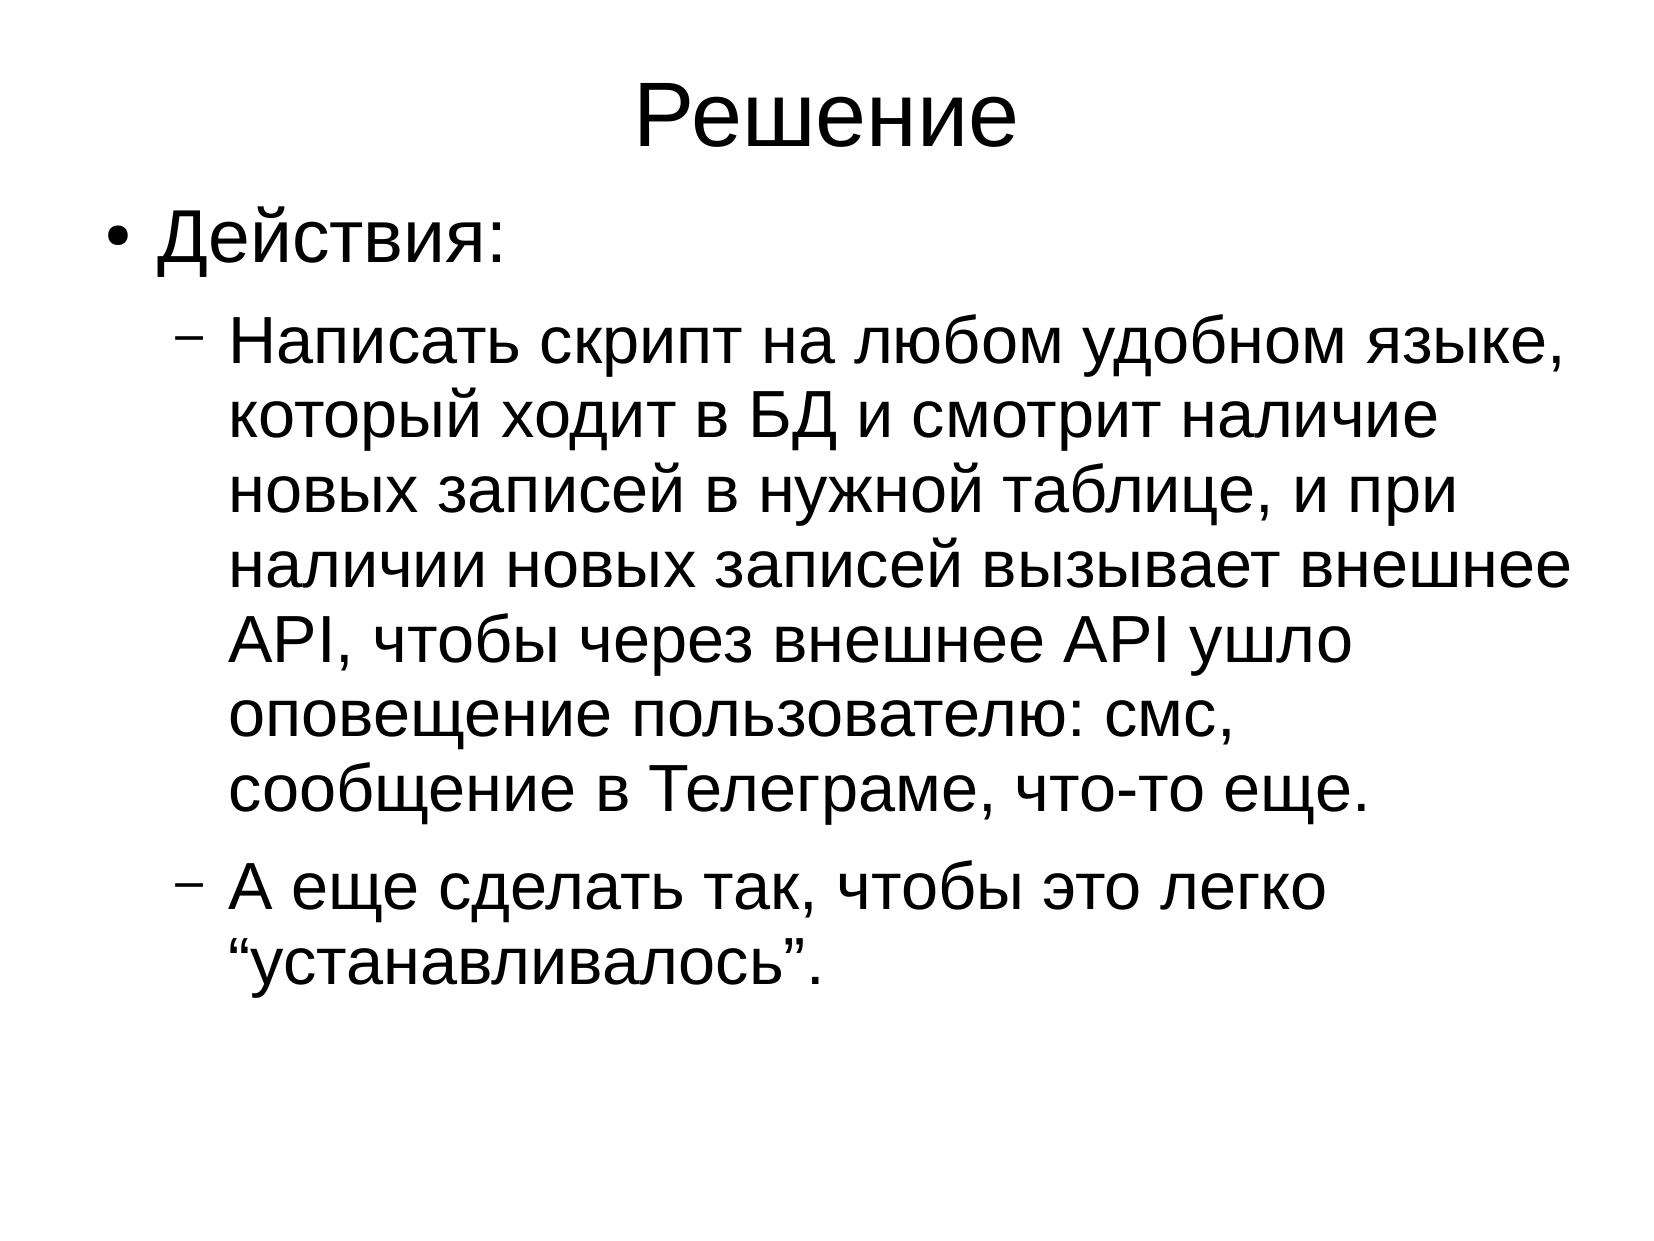

# Решение
Действия:
Написать скрипт на любом удобном языке, который ходит в БД и смотрит наличие новых записей в нужной таблице, и при наличии новых записей вызывает внешнее API, чтобы через внешнее API ушло оповещение пользователю: смс, сообщение в Телеграме, что-то еще.
А еще сделать так, чтобы это легко “устанавливалось”.